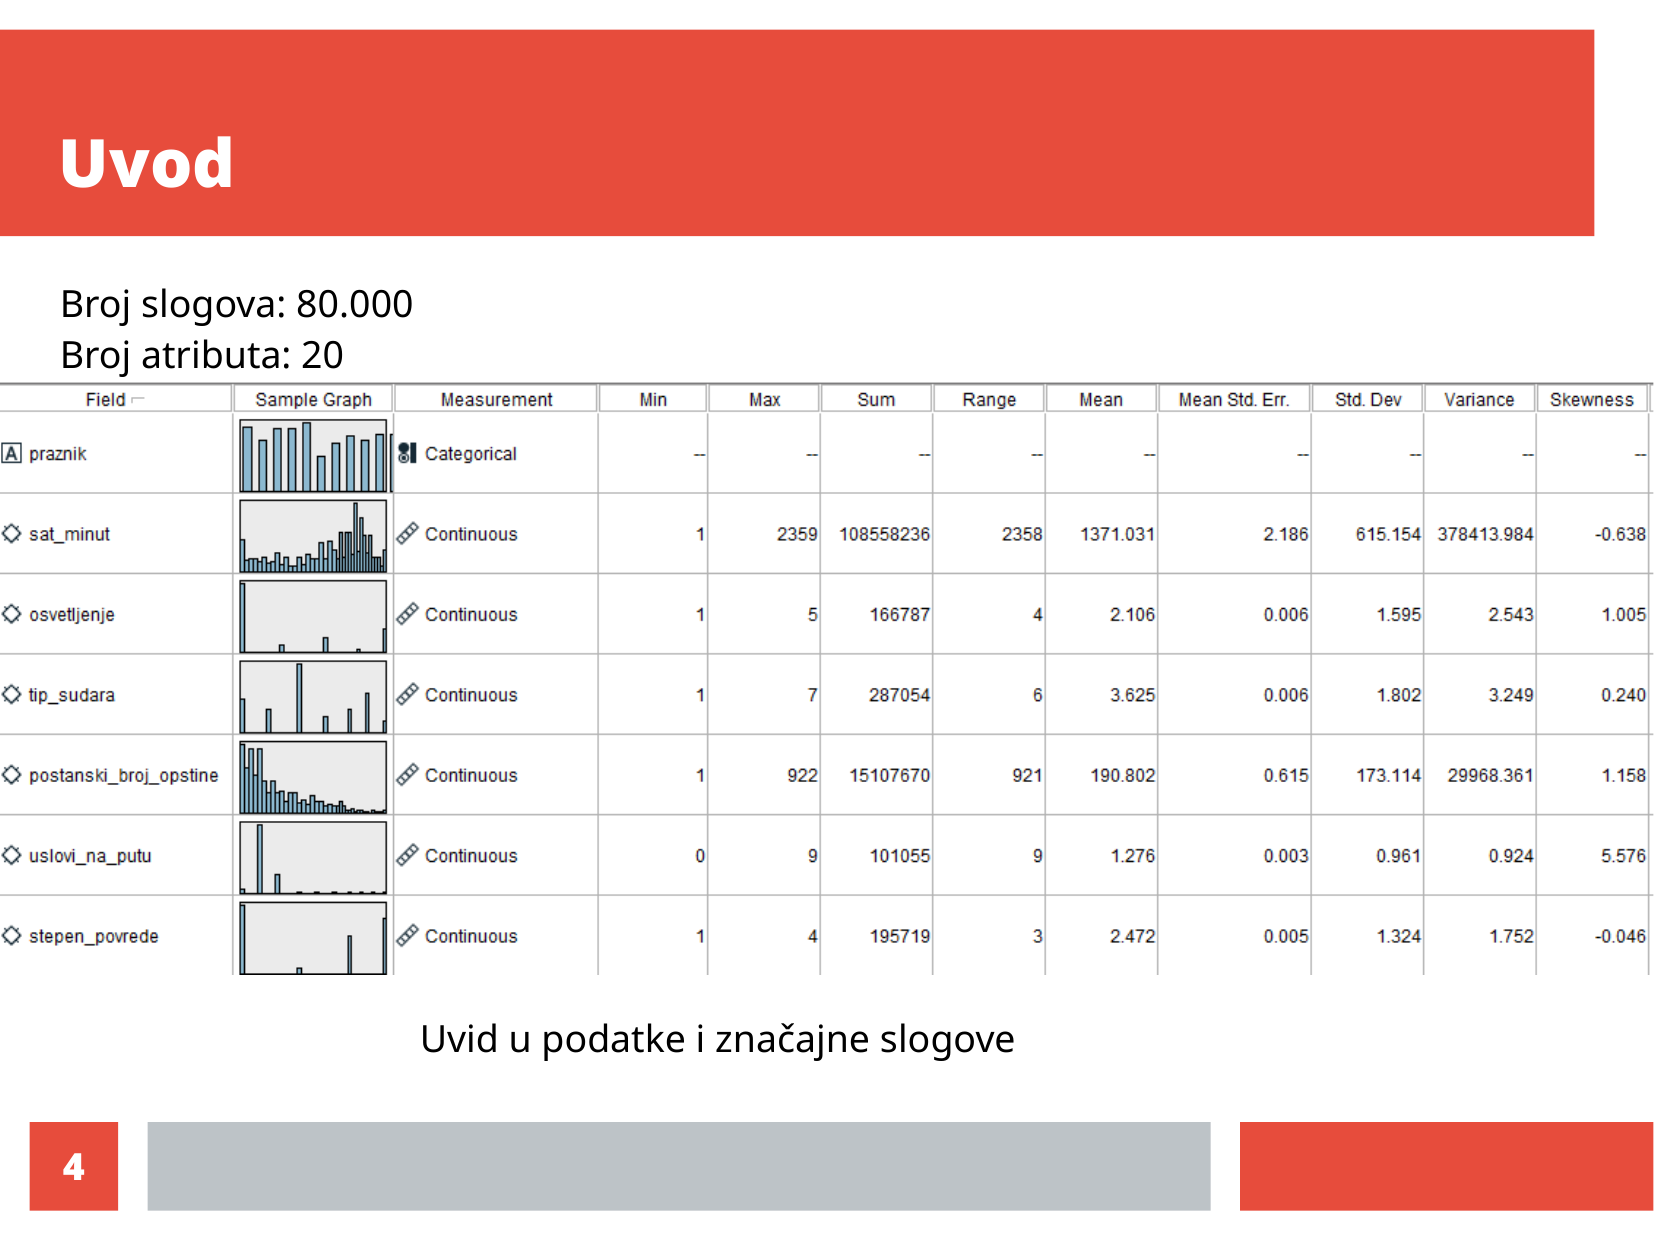

# Uvod
Broj slogova: 80.000
Broj atributa: 20
Uvid u podatke i značajne slogove
4